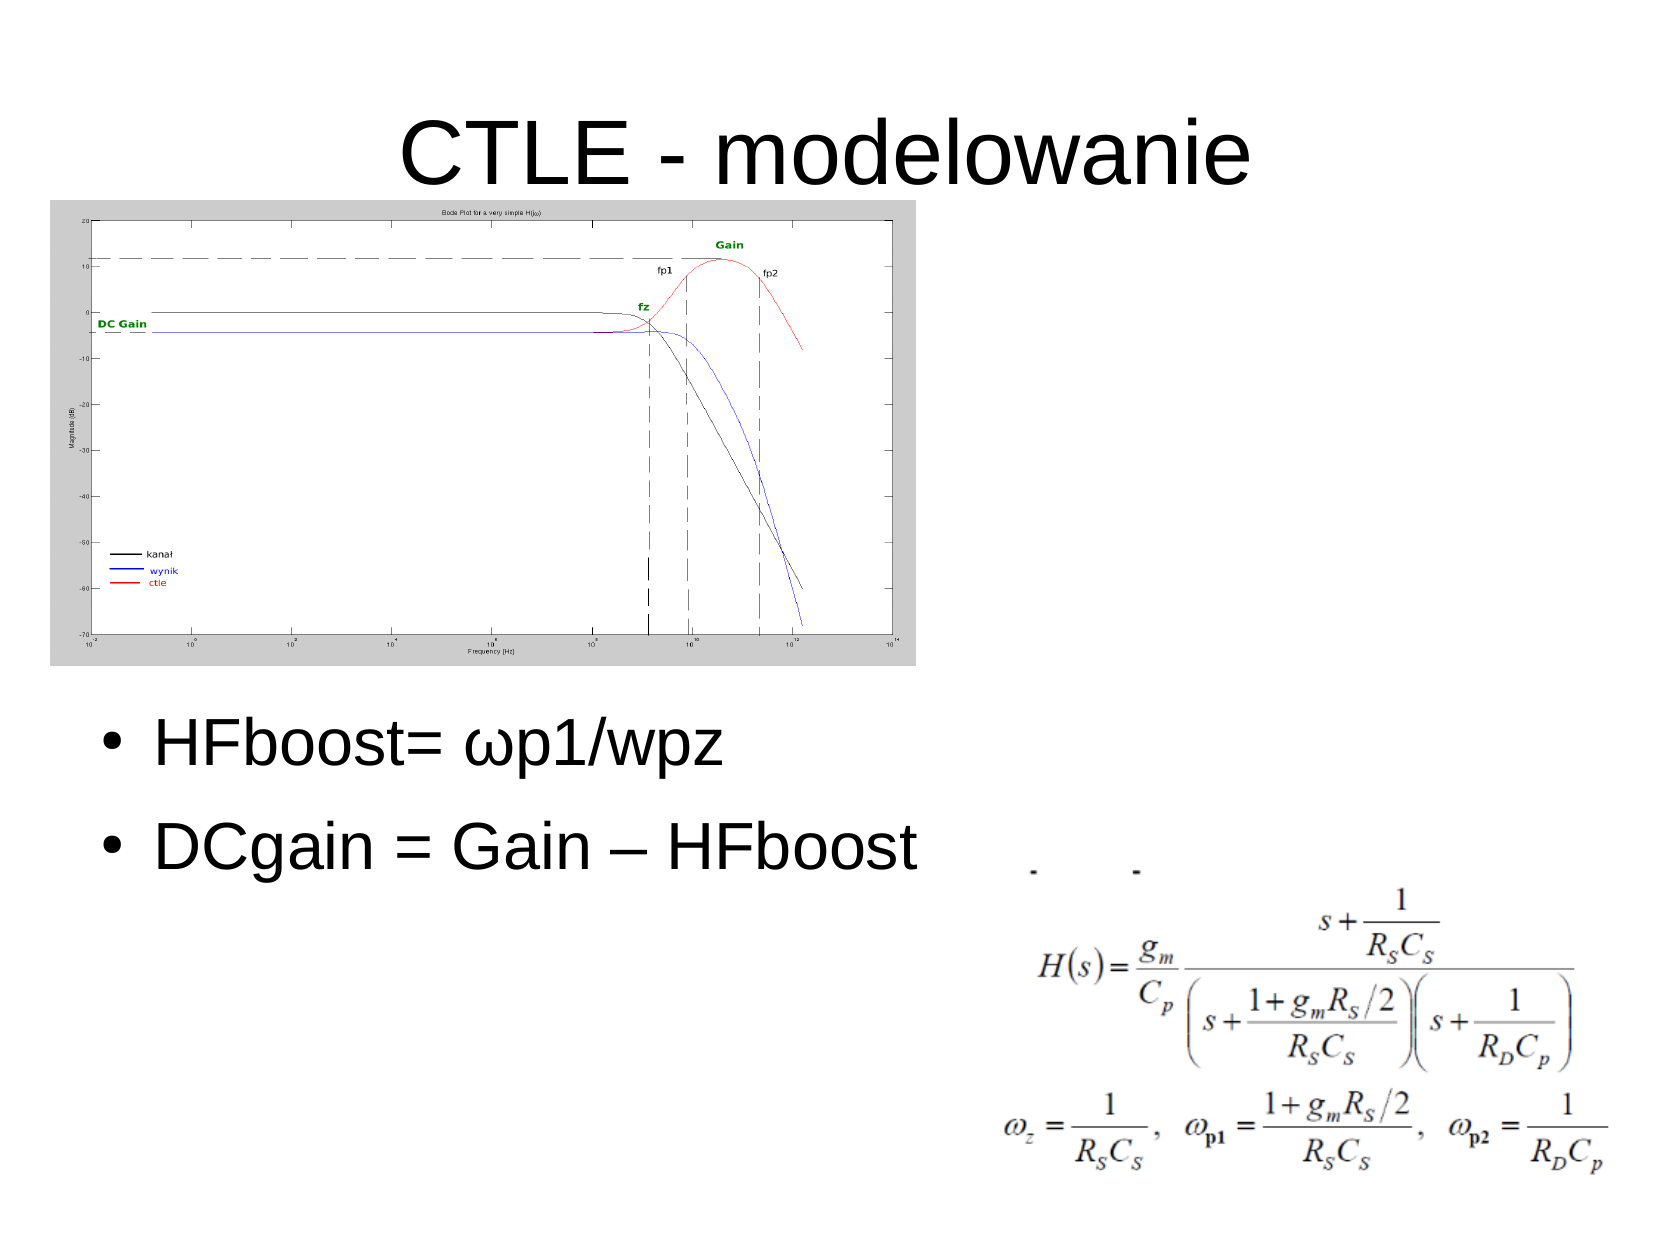

# CTLE - modelowanie
HFboost= ωp1/wpz
DCgain = Gain – HFboost